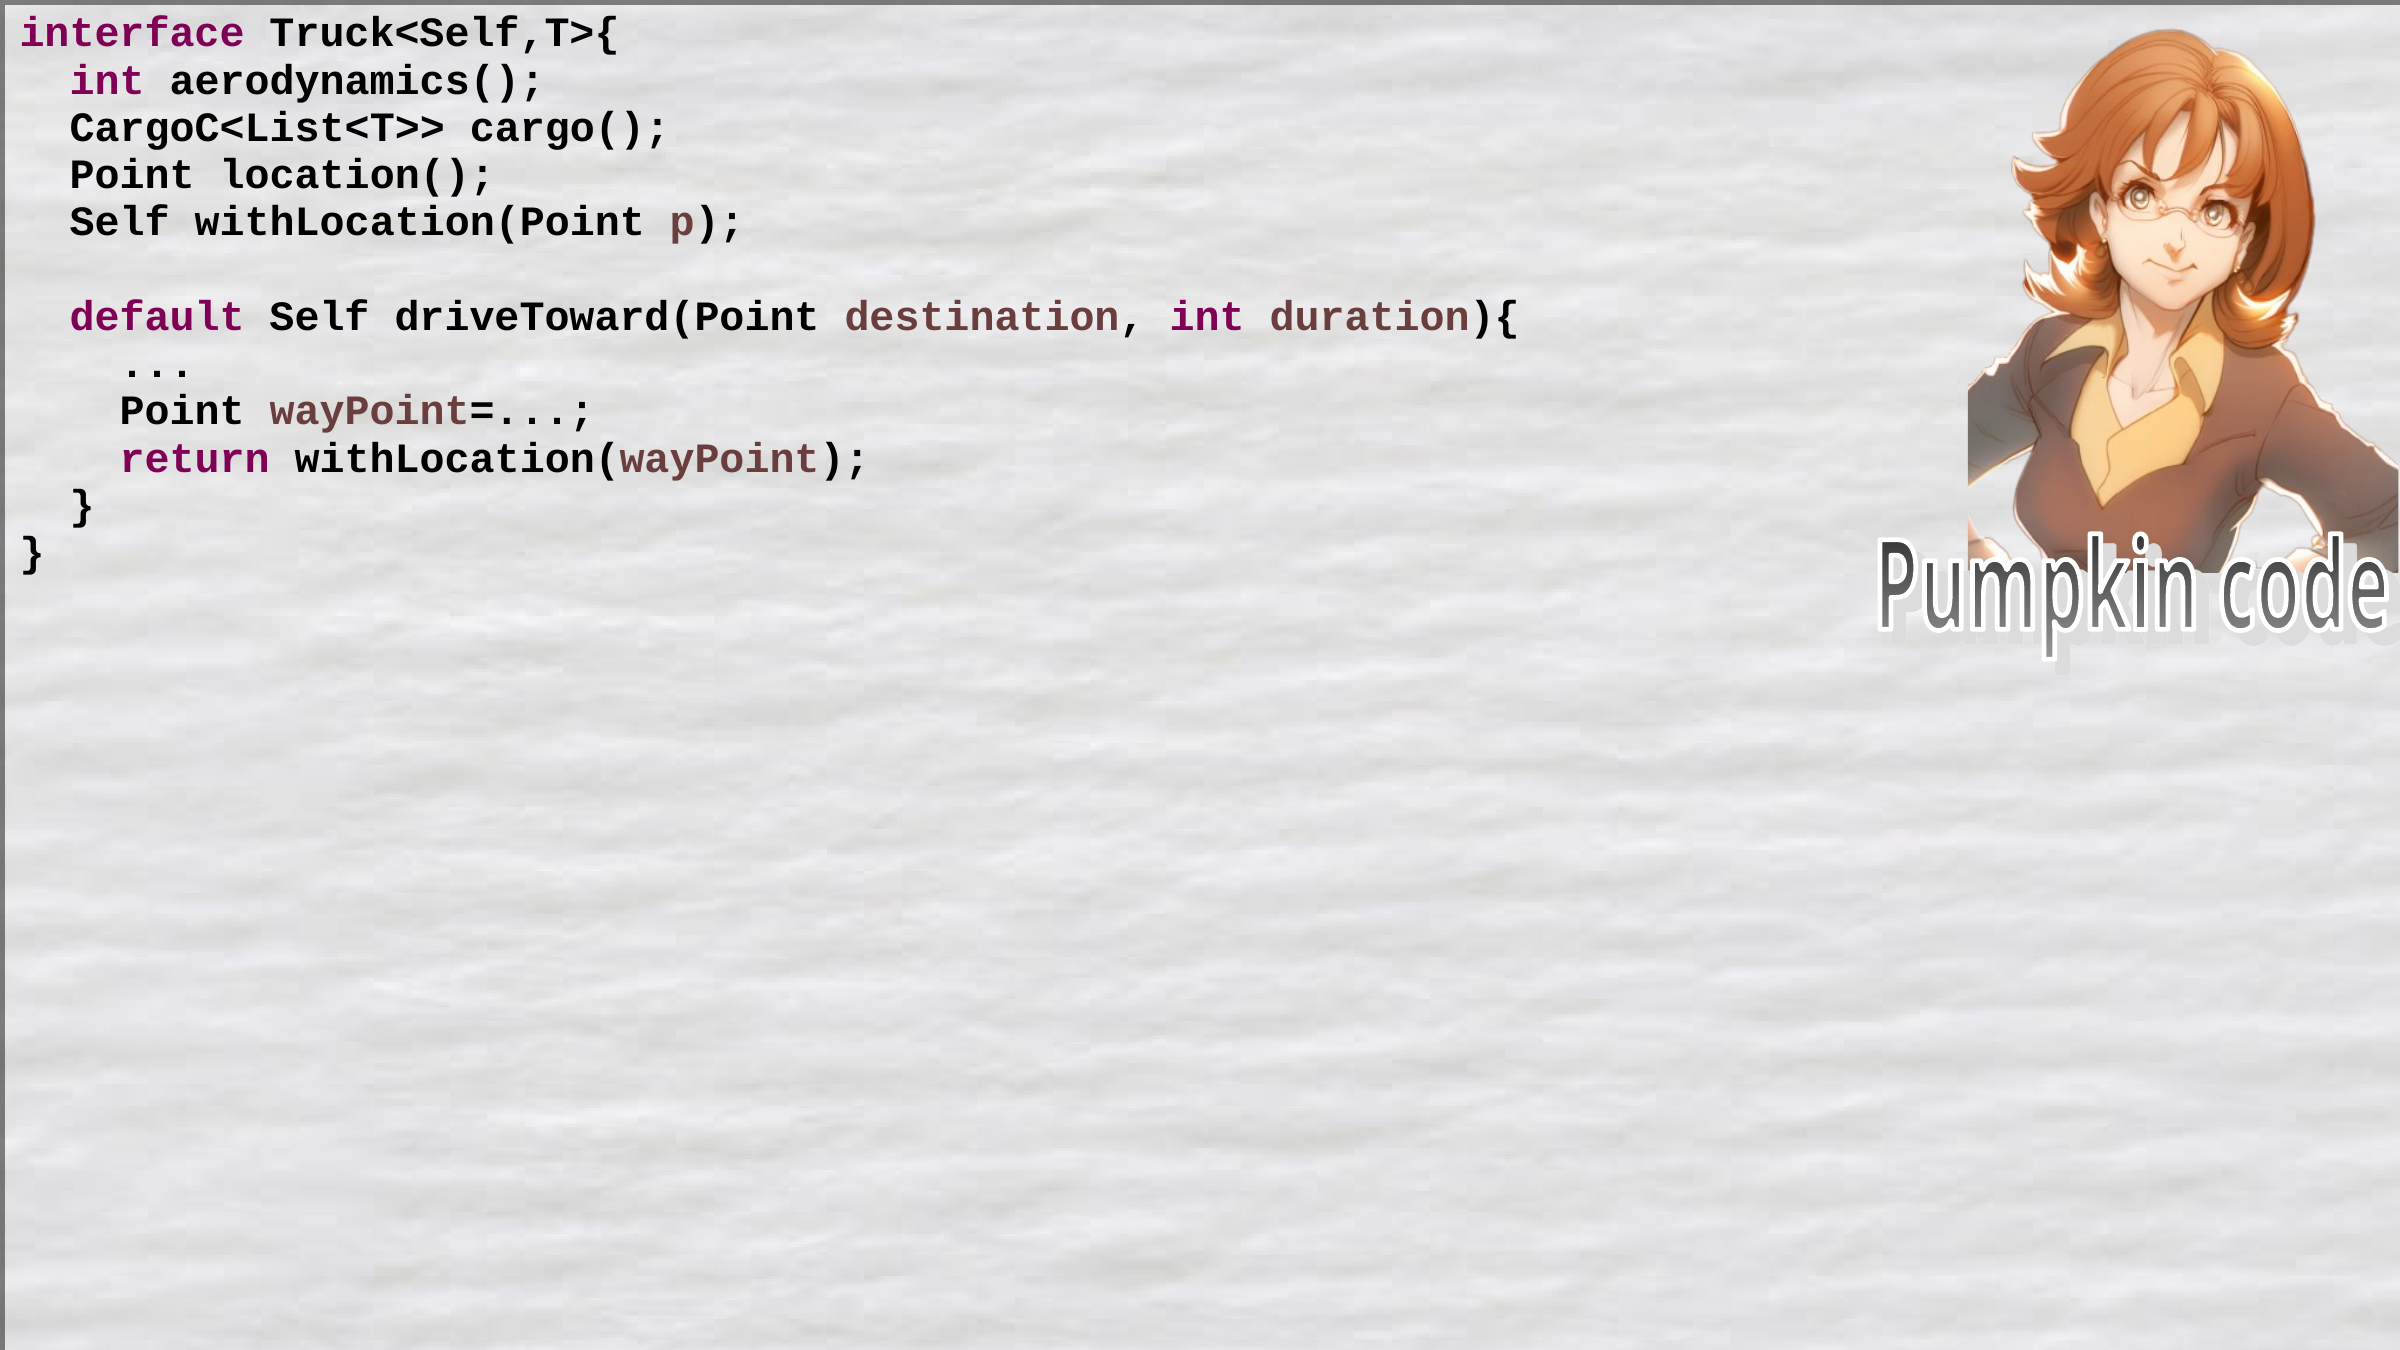

interface Truck<Self,T>{
 int aerodynamics();
 CargoC<List<T>> cargo();
 Point location();
 Self withLocation(Point p);
 default Self driveToward(Point destination, int duration){
 ...
 Point wayPoint=...;
 return withLocation(wayPoint);
 }
}
Pumpkin code